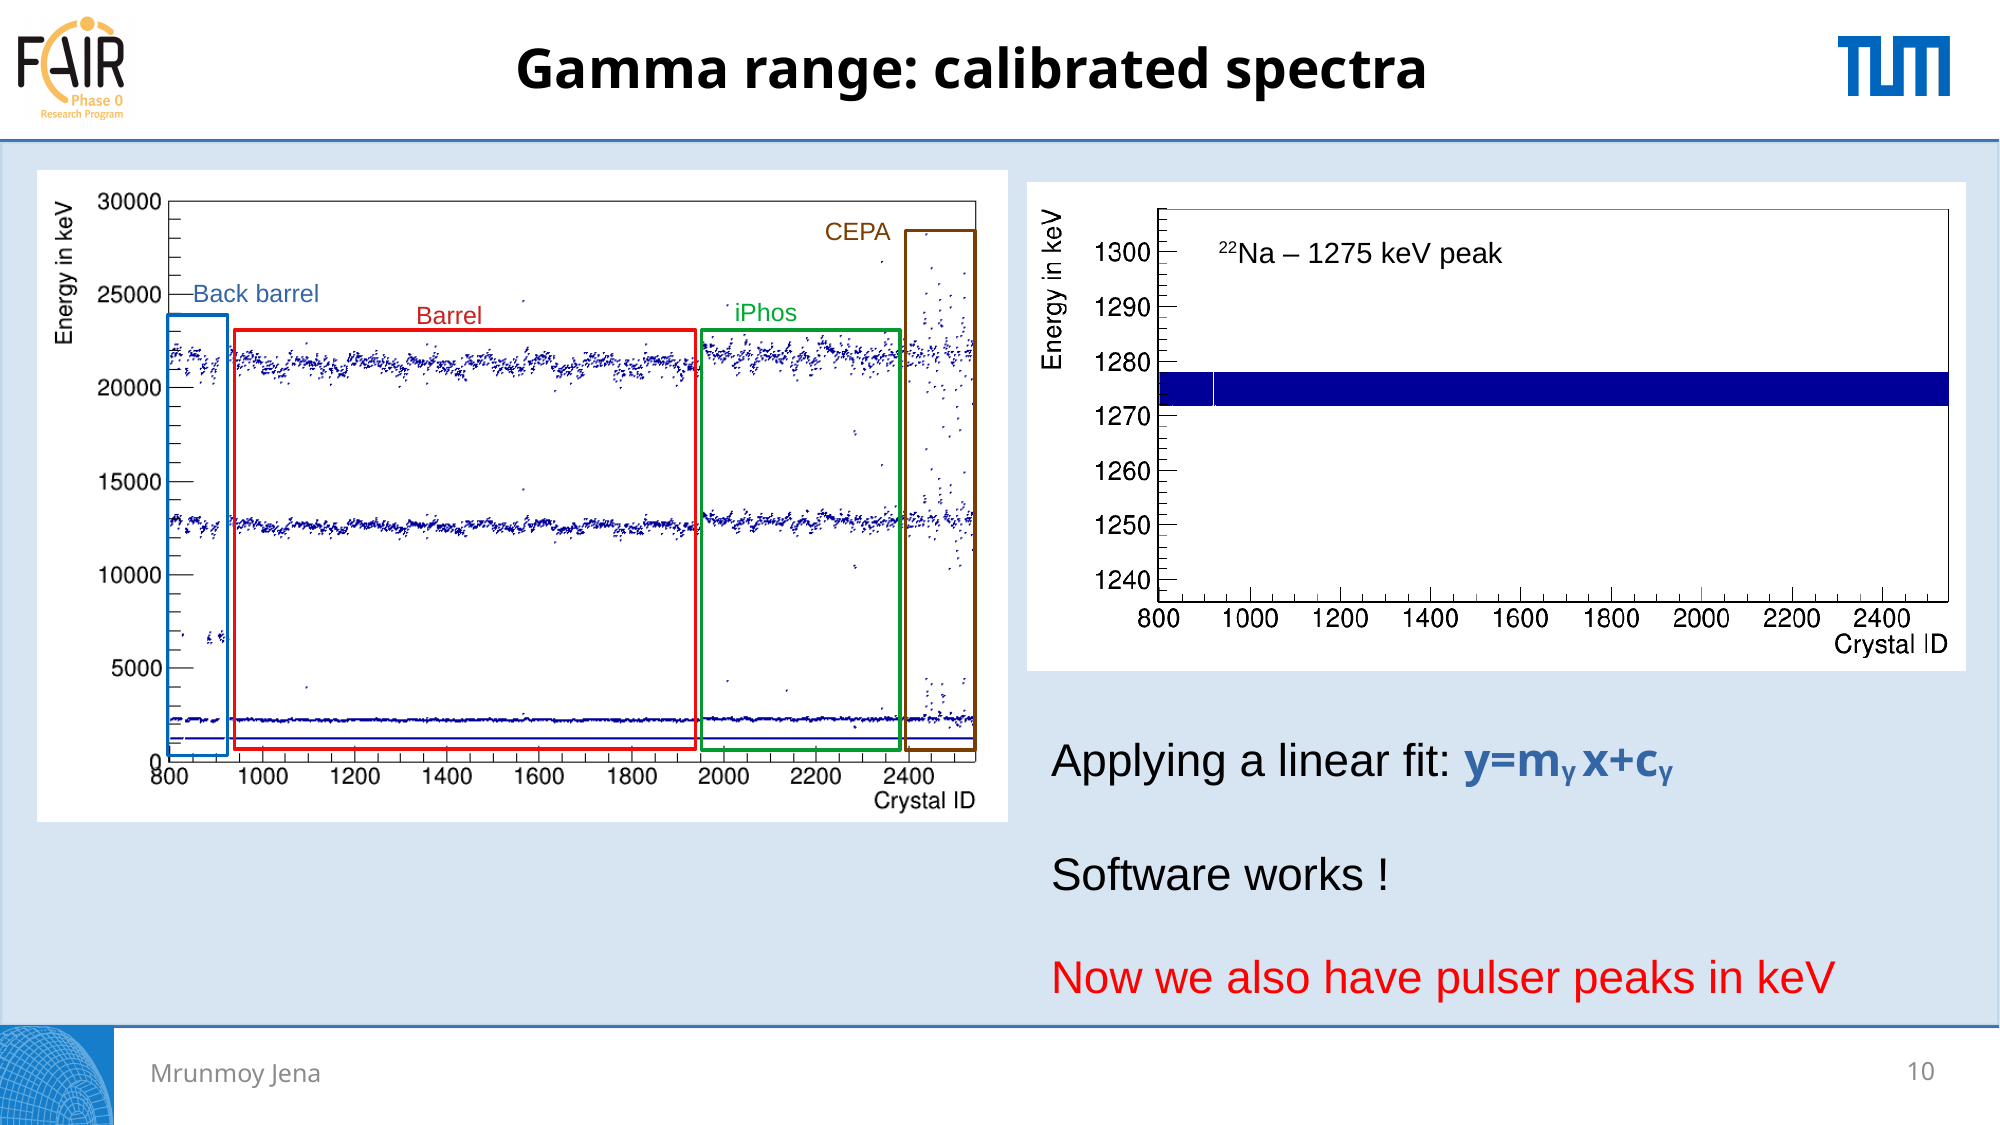

# Gamma range: calibrated spectra
CEPA
22Na – 1275 keV peak
Back barrel
iPhos
Barrel
Applying a linear fit: y=mγ x+cγ
Software works !
Now we also have pulser peaks in keV
10